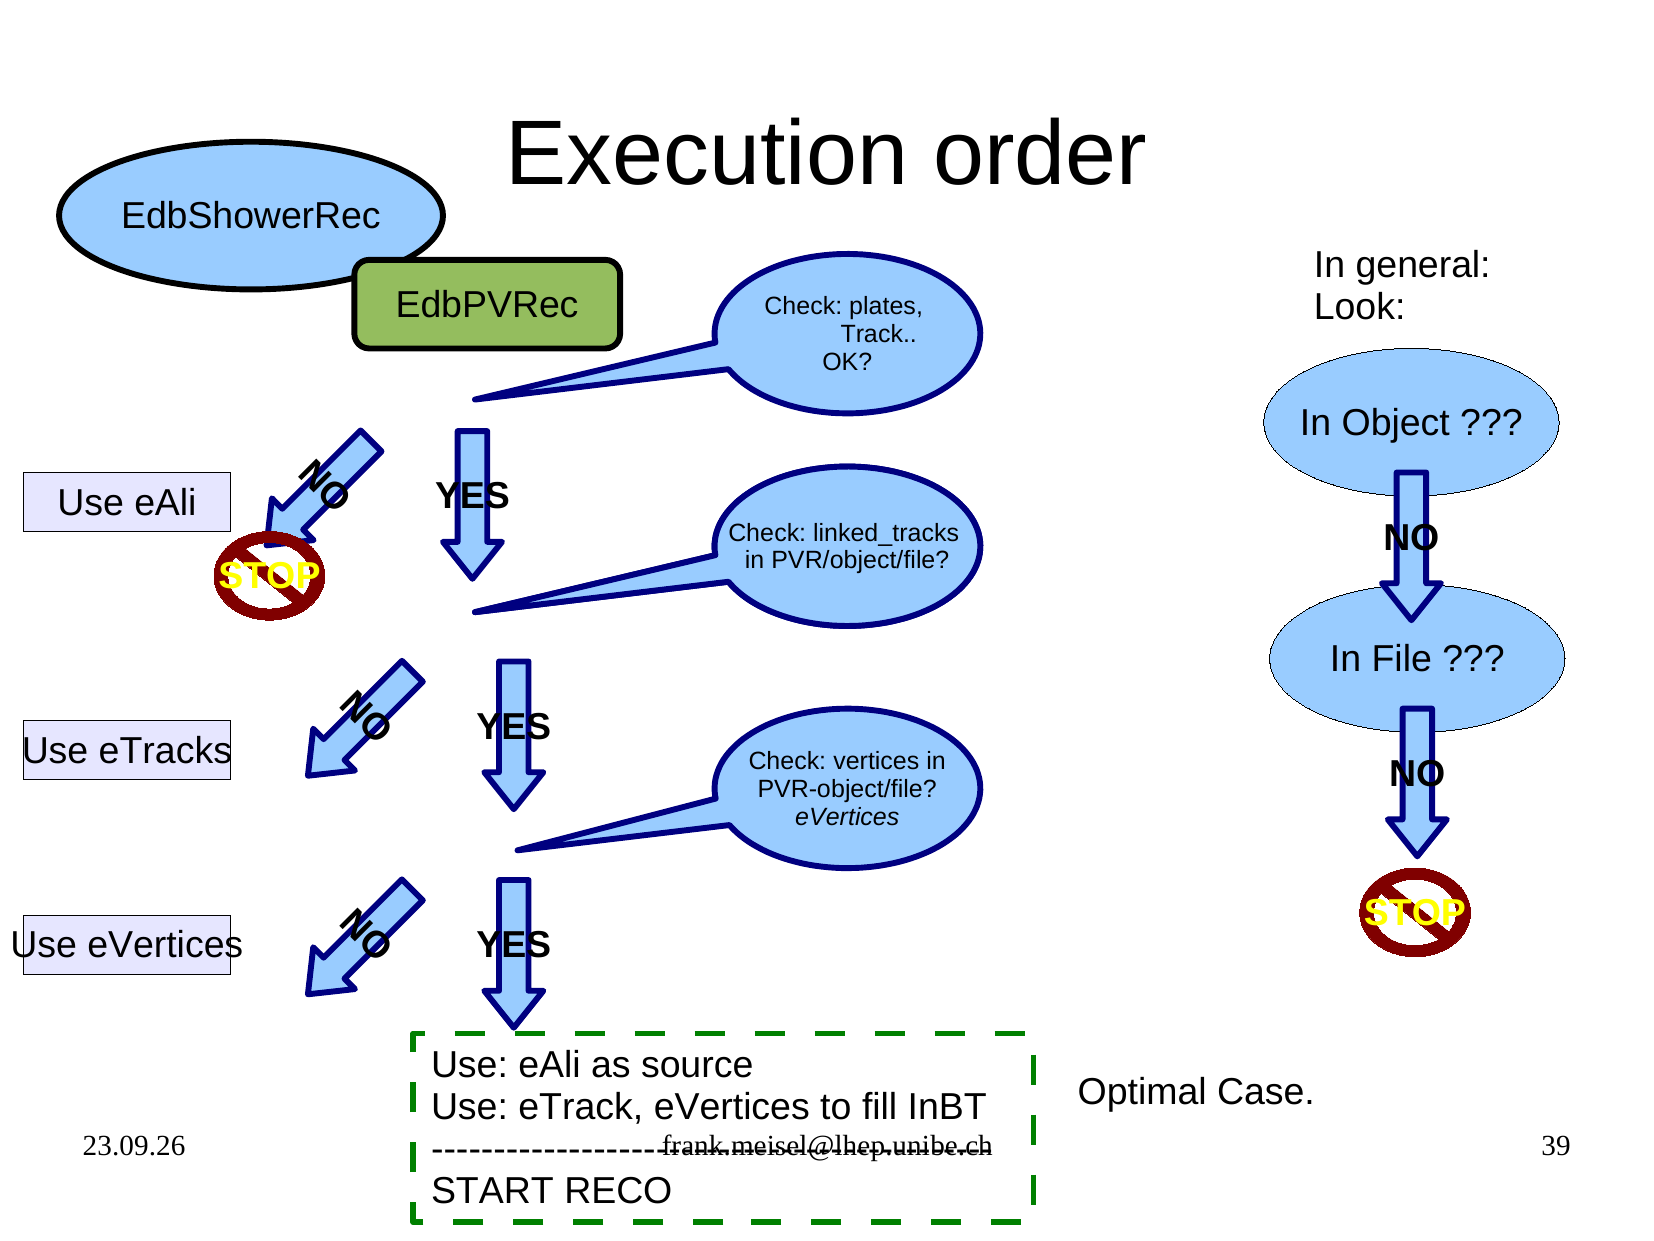

# Execution order
EdbShowerRec
In general:
Look:
Check: plates,
 Track..
OK?
EdbPVRec
In Object ???
NO
YES
Check: linked_tracks
in PVR-object?
eTracks
Check: linked_tracks
in PVR/object/file?
Use eAli
NO
STOP
In File ???
NO
YES
Check: vertices in
PVR-object/file?
eVertices
NO
Use eTracks
STOP
NO
YES
Use eVertices
Use: eAli as source
Use: eTrack, eVertices to fill InBT
---------------------------------------------
START RECO
Optimal Case.
frank.meisel@lhep.unibe.ch
39